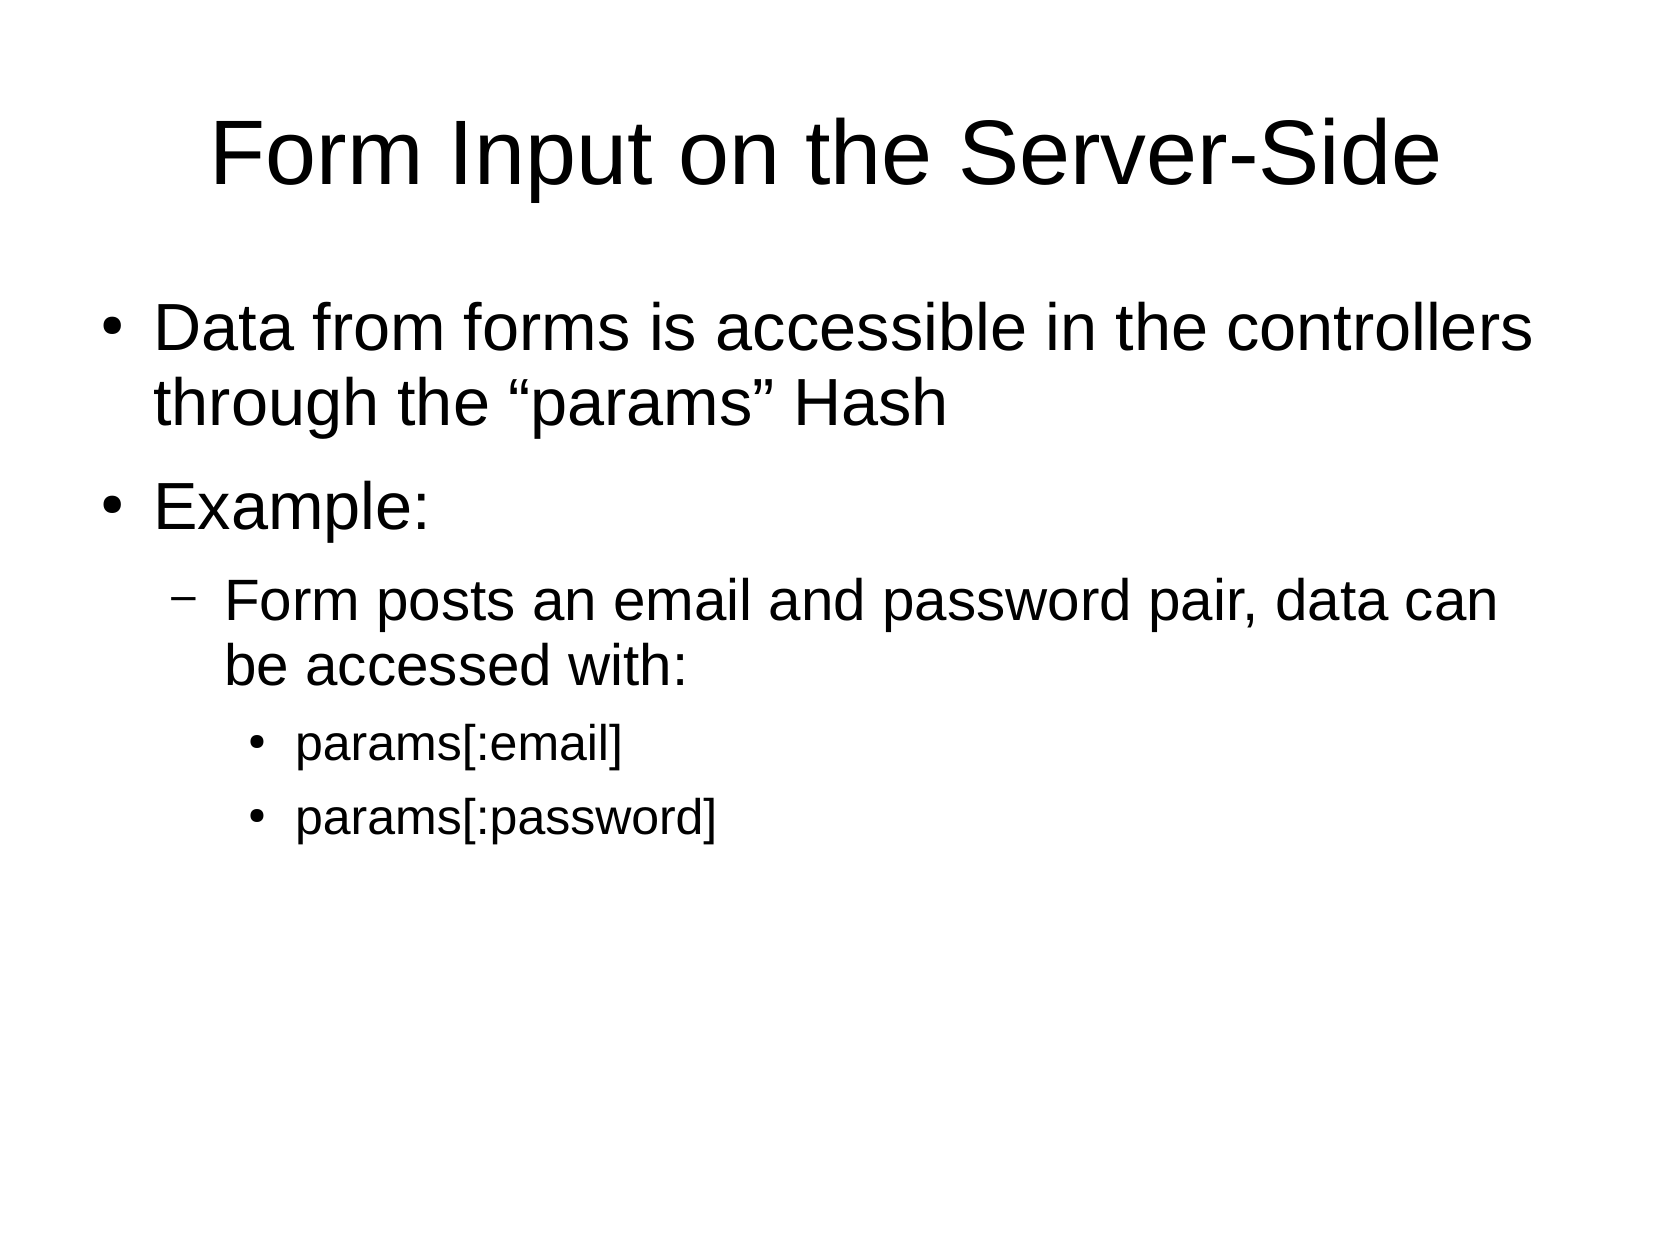

# Form Input on the Server-Side
Data from forms is accessible in the controllers through the “params” Hash
Example:
Form posts an email and password pair, data can be accessed with:
params[:email]
params[:password]